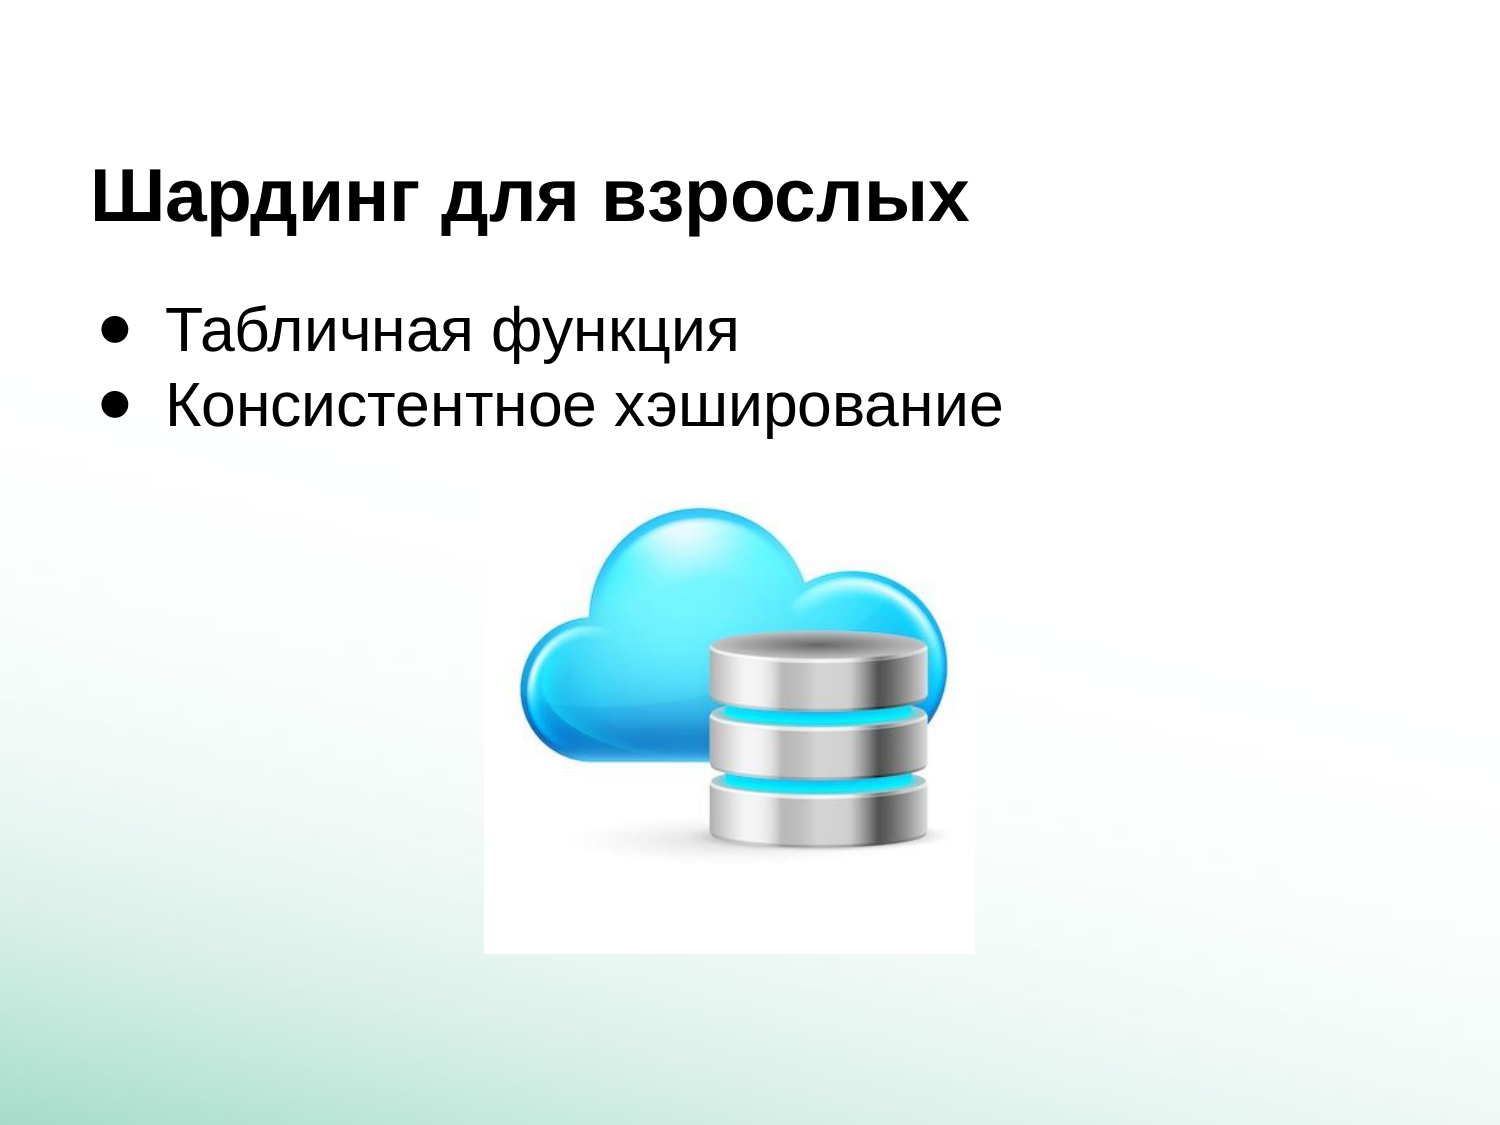

# Шардинг для взрослых
Табличная функция
Консистентное хэширование